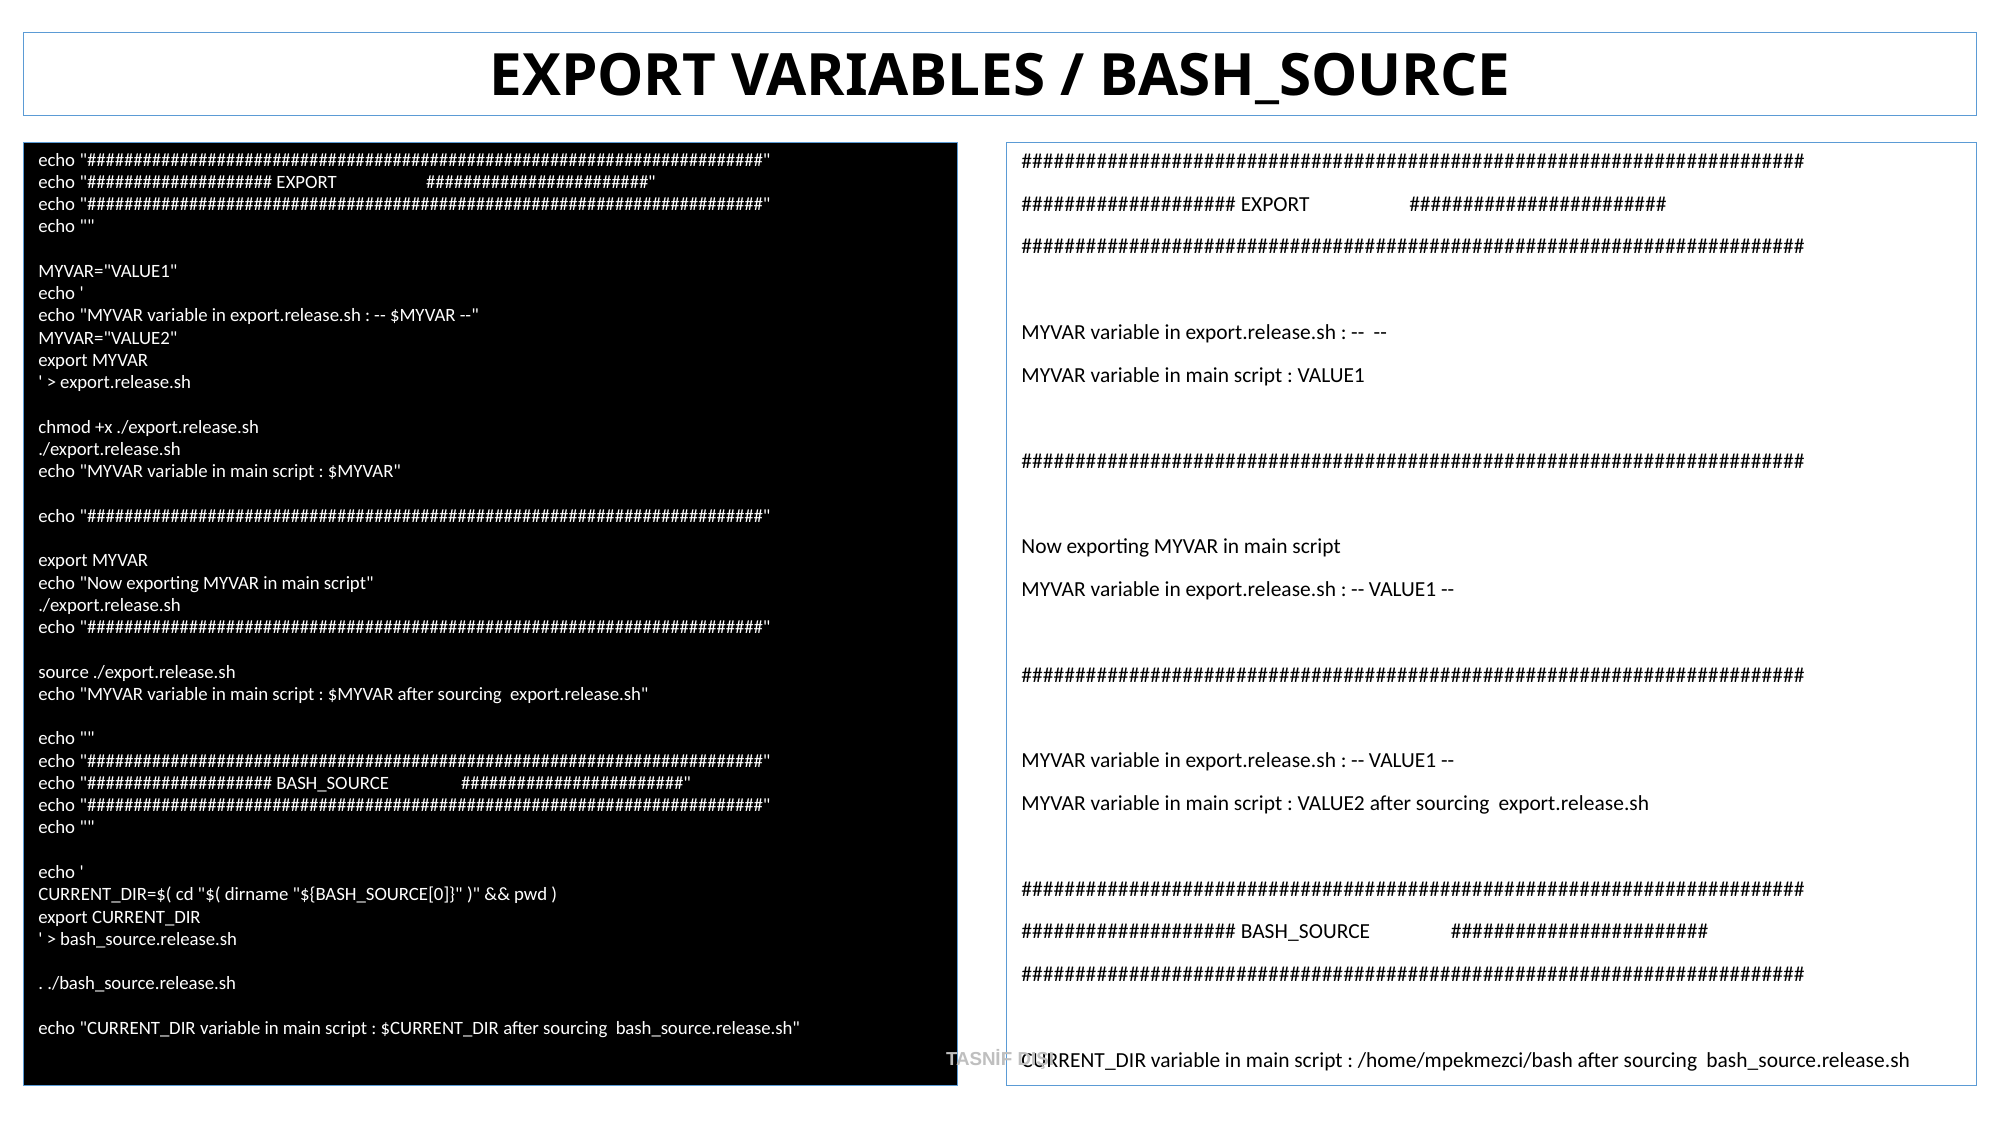

# EXPORT VARIABLES / BASH_SOURCE
echo "#########################################################################"
echo "#################### EXPORT ########################"
echo "#########################################################################"
echo ""
MYVAR="VALUE1"
echo '
echo "MYVAR variable in export.release.sh : -- $MYVAR --"
MYVAR="VALUE2"
export MYVAR
' > export.release.sh
chmod +x ./export.release.sh
./export.release.sh
echo "MYVAR variable in main script : $MYVAR"
echo "#########################################################################"
export MYVAR
echo "Now exporting MYVAR in main script"
./export.release.sh
echo "#########################################################################"
source ./export.release.sh
echo "MYVAR variable in main script : $MYVAR after sourcing export.release.sh"
echo ""
echo "#########################################################################"
echo "#################### BASH_SOURCE ########################"
echo "#########################################################################"
echo ""
echo '
CURRENT_DIR=$( cd "$( dirname "${BASH_SOURCE[0]}" )" && pwd )
export CURRENT_DIR
' > bash_source.release.sh
. ./bash_source.release.sh
echo "CURRENT_DIR variable in main script : $CURRENT_DIR after sourcing bash_source.release.sh"
#########################################################################
#################### EXPORT ########################
#########################################################################
MYVAR variable in export.release.sh : -- --
MYVAR variable in main script : VALUE1
#########################################################################
Now exporting MYVAR in main script
MYVAR variable in export.release.sh : -- VALUE1 --
#########################################################################
MYVAR variable in export.release.sh : -- VALUE1 --
MYVAR variable in main script : VALUE2 after sourcing export.release.sh
#########################################################################
#################### BASH_SOURCE ########################
#########################################################################
CURRENT_DIR variable in main script : /home/mpekmezci/bash after sourcing bash_source.release.sh
TASNİF DIŞI